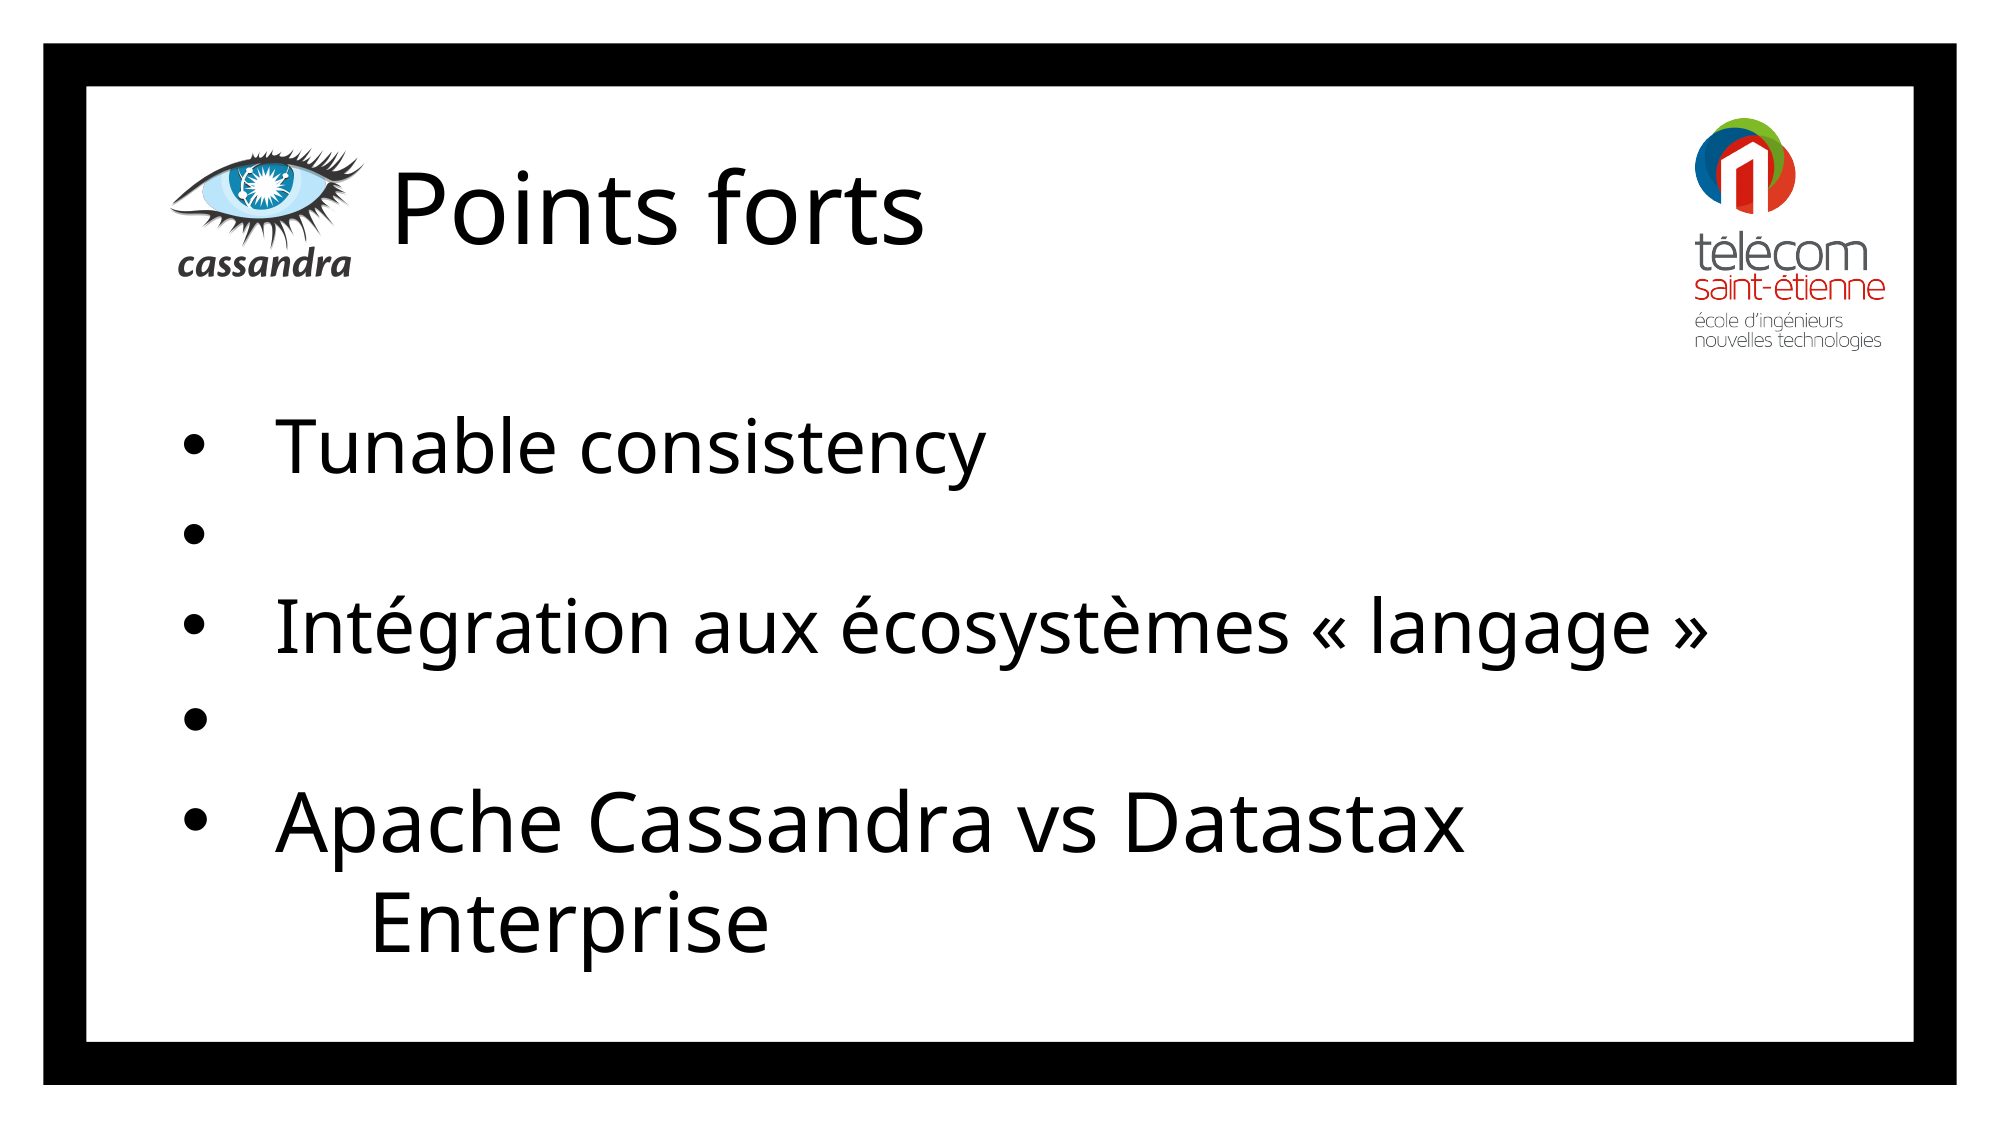

# Points forts
Tunable consistency
Intégration aux écosystèmes « langage »
Apache Cassandra vs Datastax Enterprise